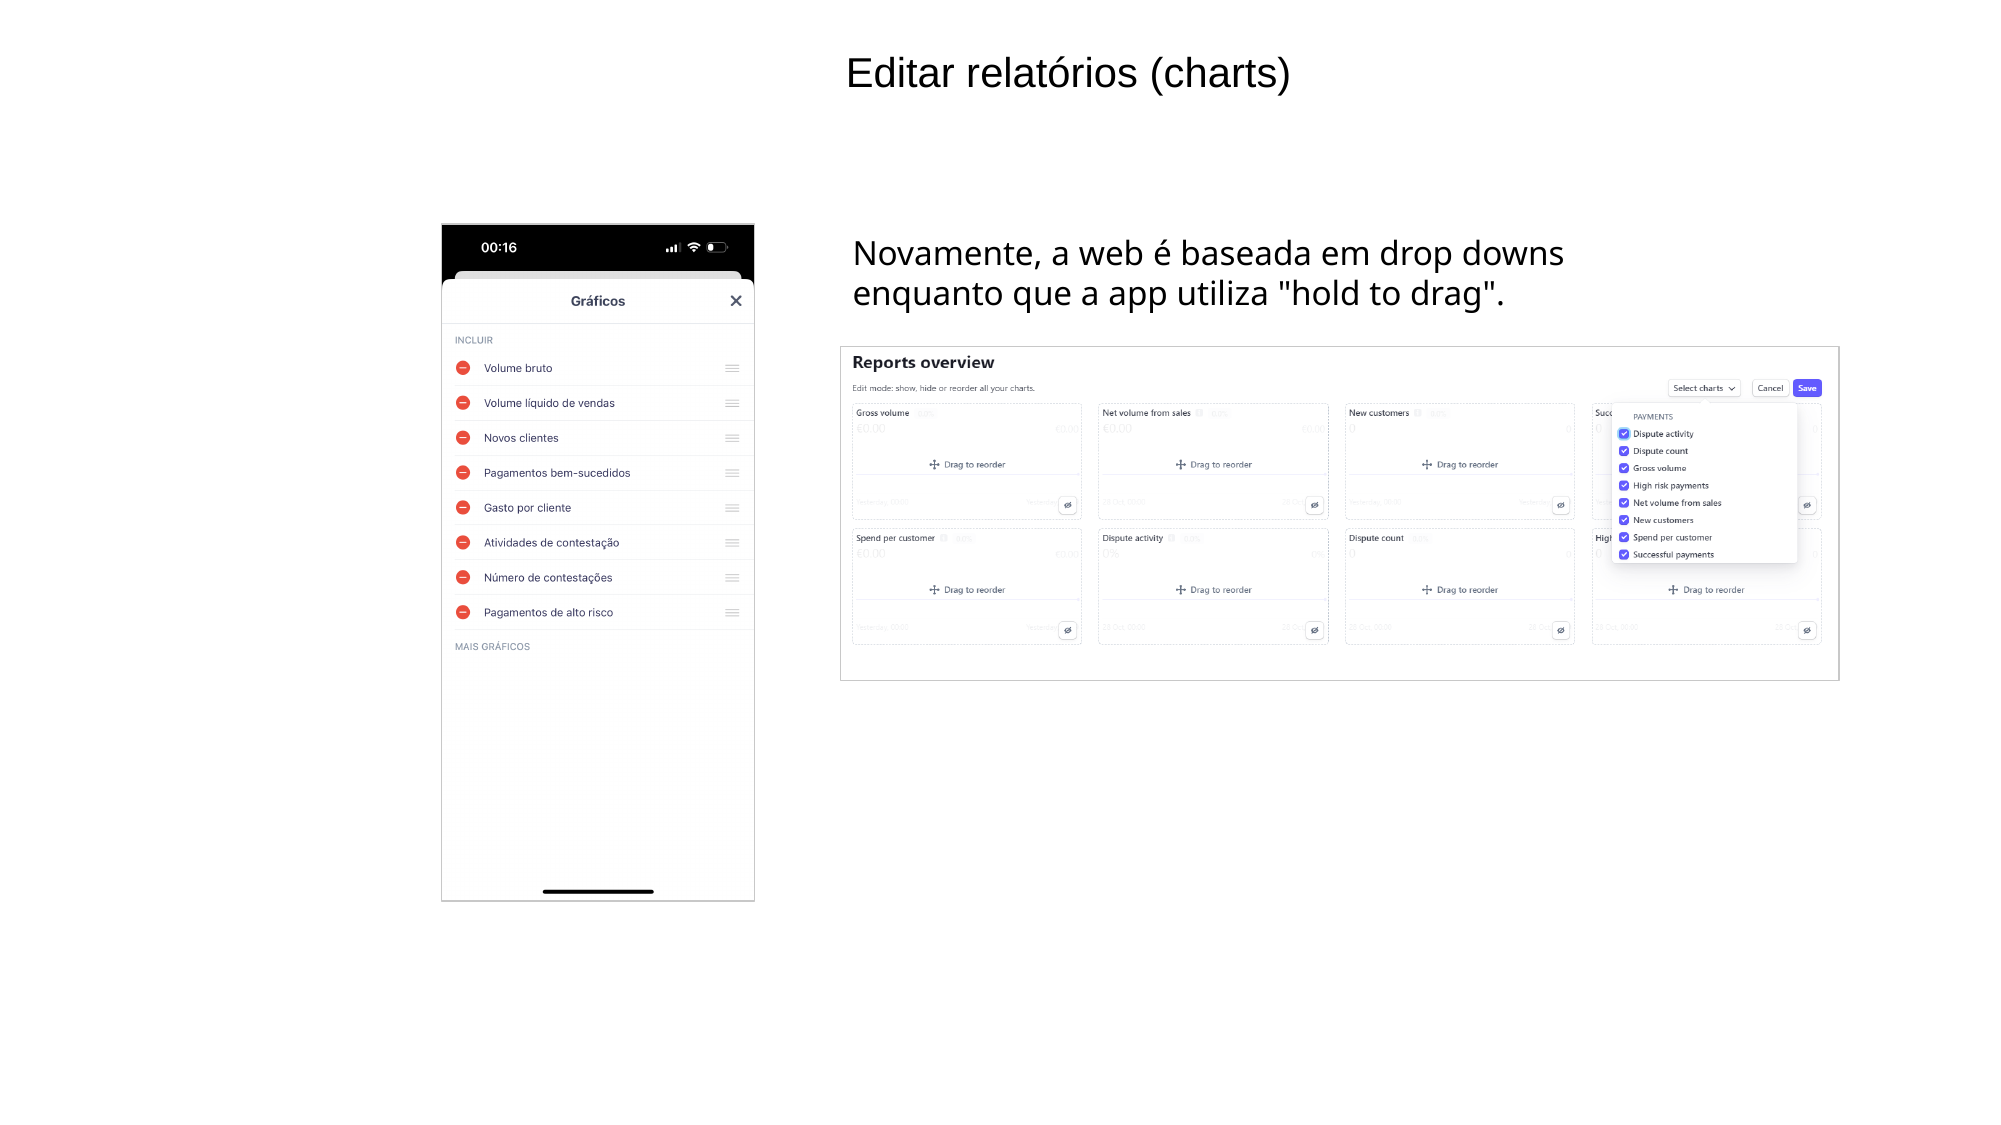

Editar relatórios (charts)
Novamente, a web é baseada em drop downs enquanto que a app utiliza "hold to drag".